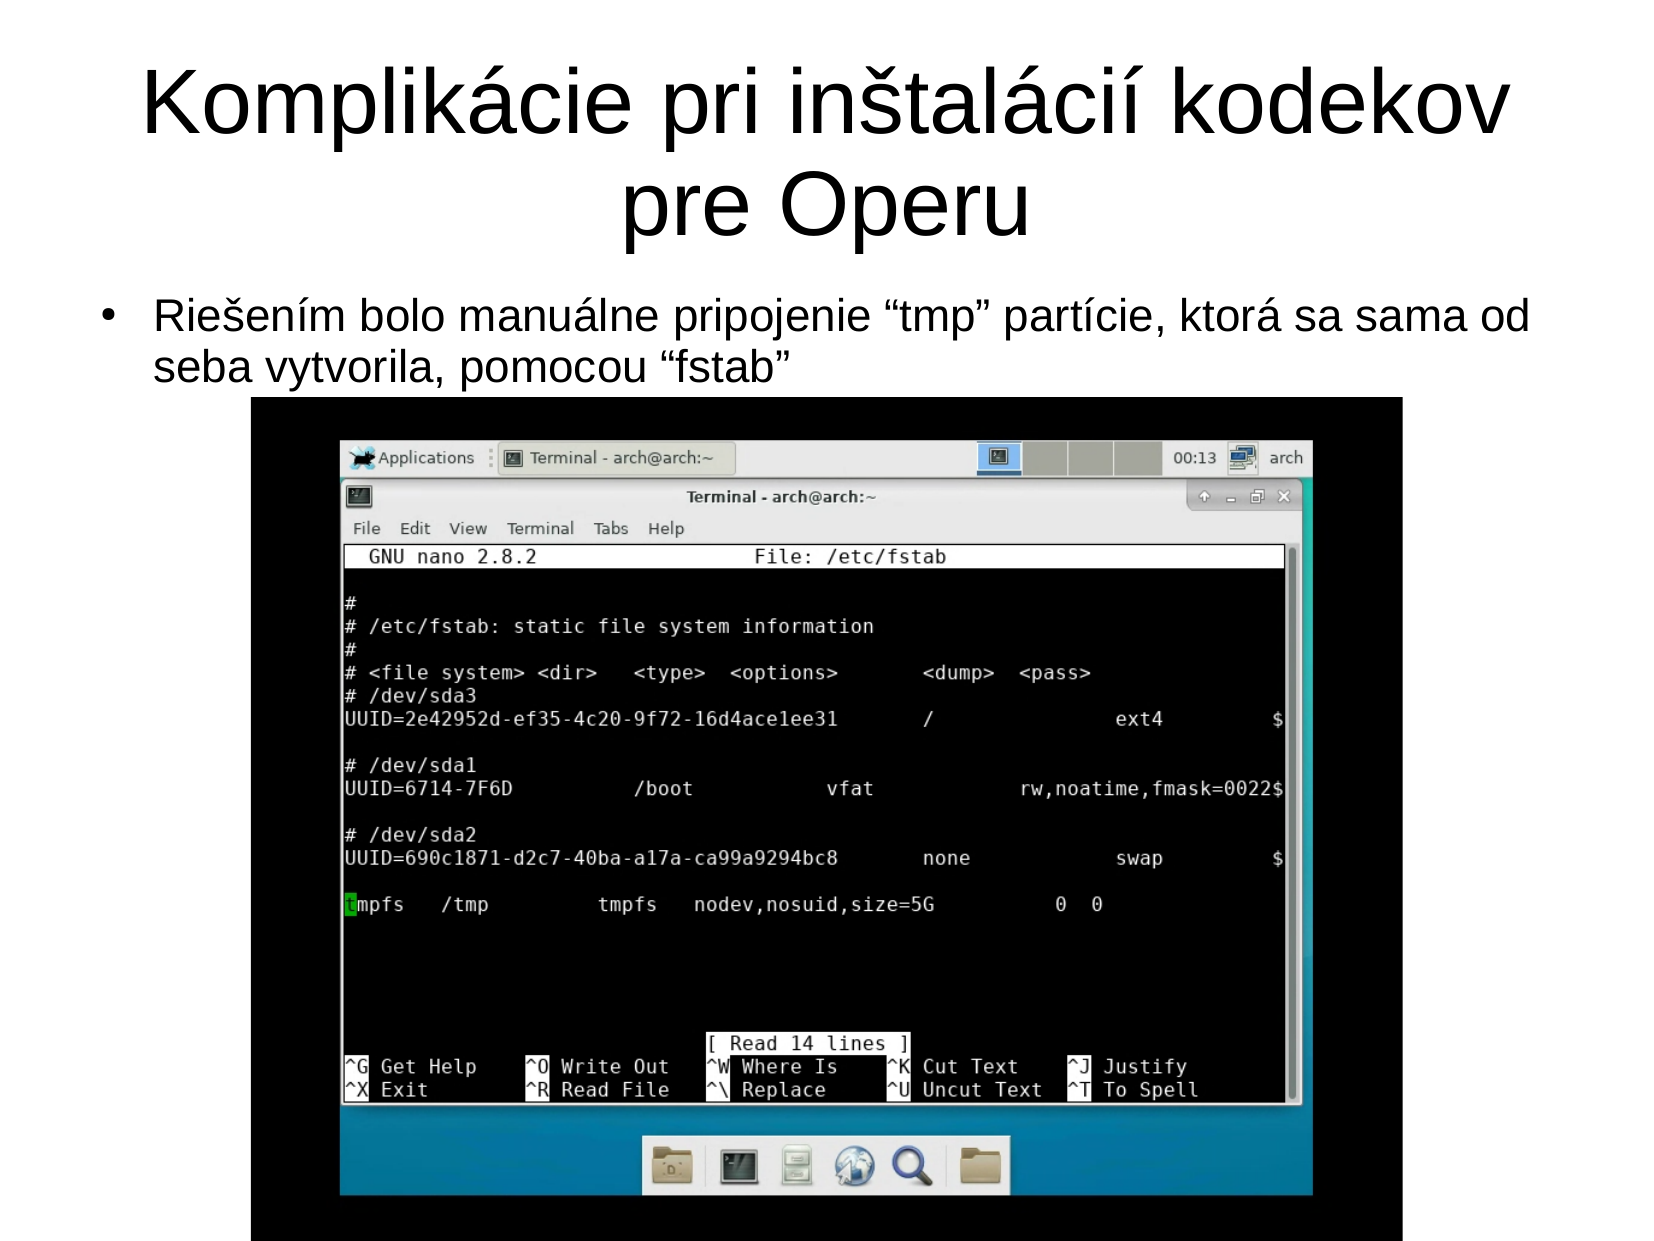

# Komplikácie pri inštalácií kodekov pre Operu
Riešením bolo manuálne pripojenie “tmp” partície, ktorá sa sama od seba vytvorila, pomocou “fstab”